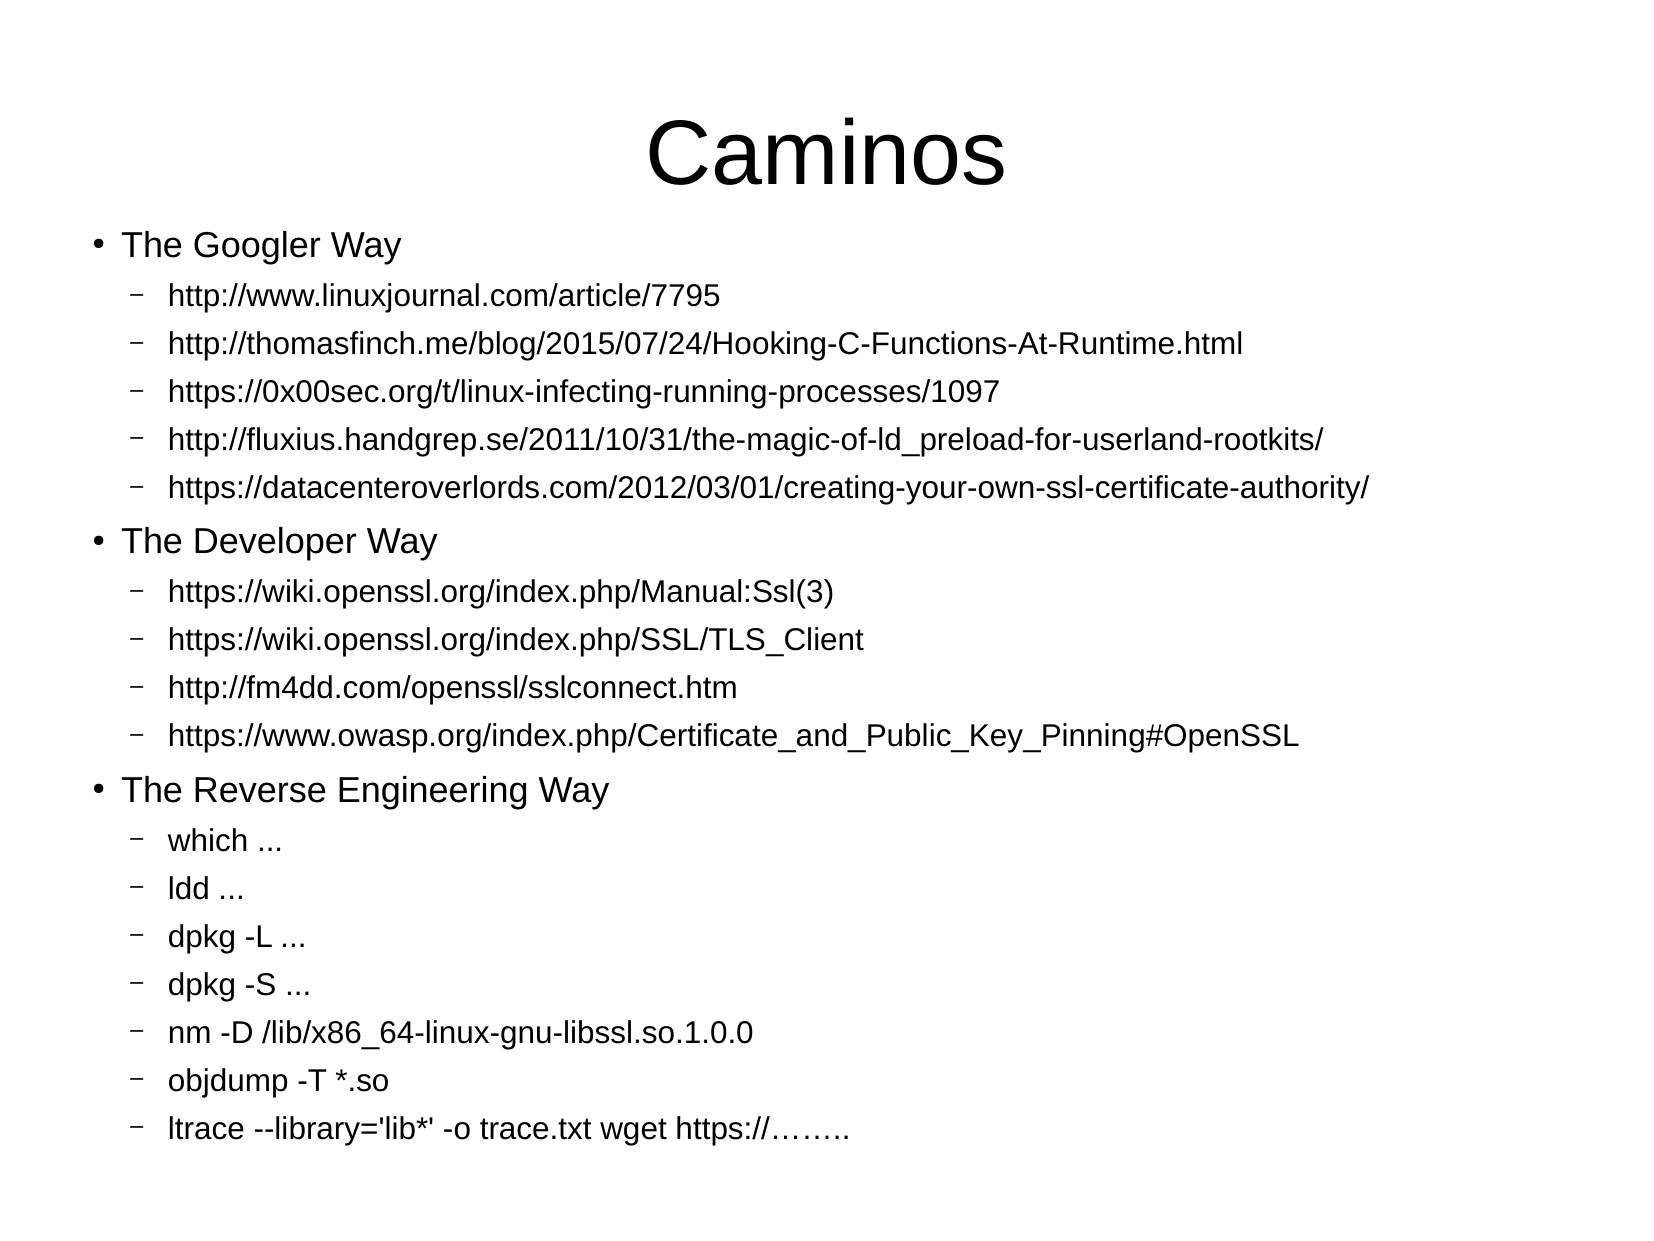

# Caminos
The Googler Way
 http://www.linuxjournal.com/article/7795
 http://thomasfinch.me/blog/2015/07/24/Hooking-C-Functions-At-Runtime.html
 https://0x00sec.org/t/linux-infecting-running-processes/1097
 http://fluxius.handgrep.se/2011/10/31/the-magic-of-ld_preload-for-userland-rootkits/
 https://datacenteroverlords.com/2012/03/01/creating-your-own-ssl-certificate-authority/
The Developer Way
 https://wiki.openssl.org/index.php/Manual:Ssl(3)
 https://wiki.openssl.org/index.php/SSL/TLS_Client
 http://fm4dd.com/openssl/sslconnect.htm
 https://www.owasp.org/index.php/Certificate_and_Public_Key_Pinning#OpenSSL
The Reverse Engineering Way
 which ...
 ldd ...
 dpkg -L ...
 dpkg -S ...
 nm -D /lib/x86_64-linux-gnu-libssl.so.1.0.0
 objdump -T *.so
 ltrace --library='lib*' -o trace.txt wget https://……..